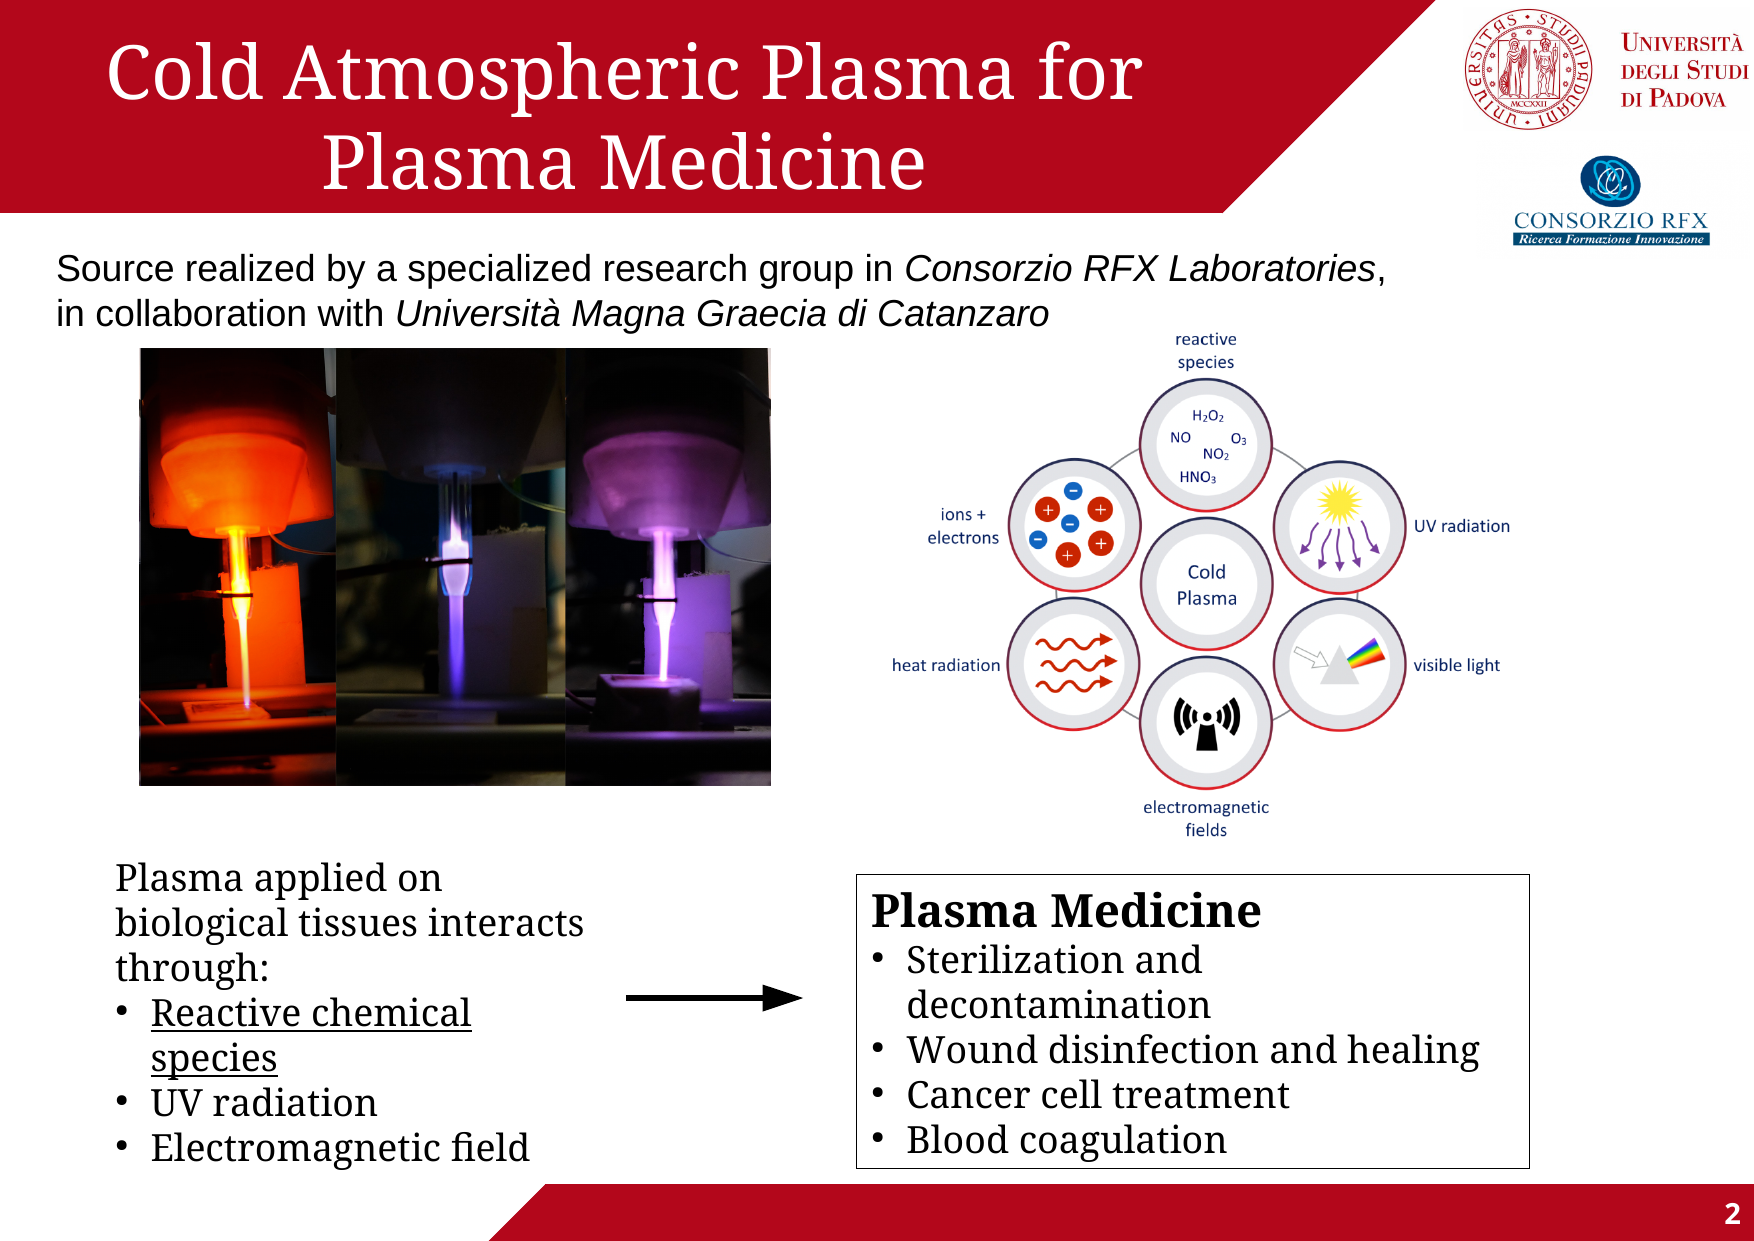

# Cold Atmospheric Plasma for Plasma Medicine
Source realized by a specialized research group in Consorzio RFX Laboratories, in collaboration with Università Magna Graecia di Catanzaro
Plasma applied on biological tissues interacts through:
Reactive chemical species
UV radiation
Electromagnetic field
Plasma Medicine
Sterilization and decontamination
Wound disinfection and healing
Cancer cell treatment
Blood coagulation
2